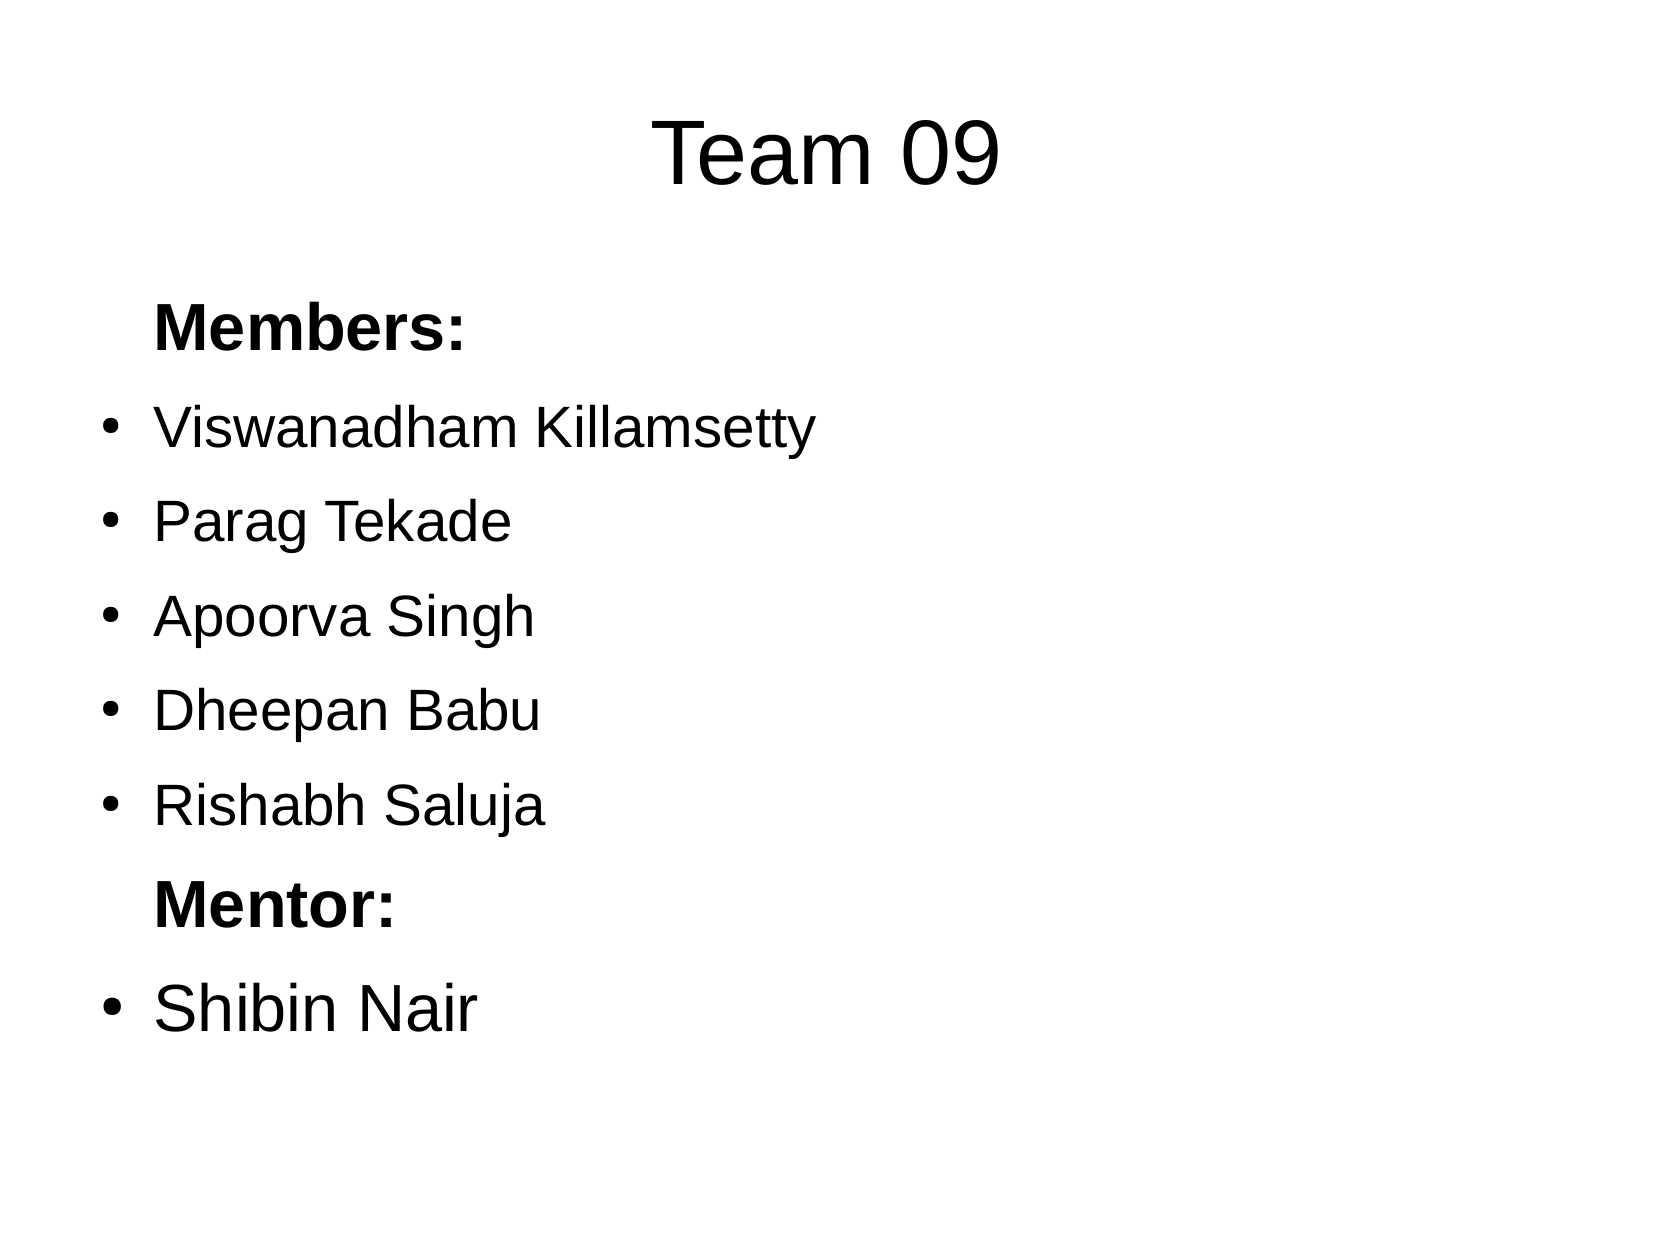

# Team 09
Members:
Viswanadham Killamsetty
Parag Tekade
Apoorva Singh
Dheepan Babu
Rishabh Saluja
Mentor:
Shibin Nair